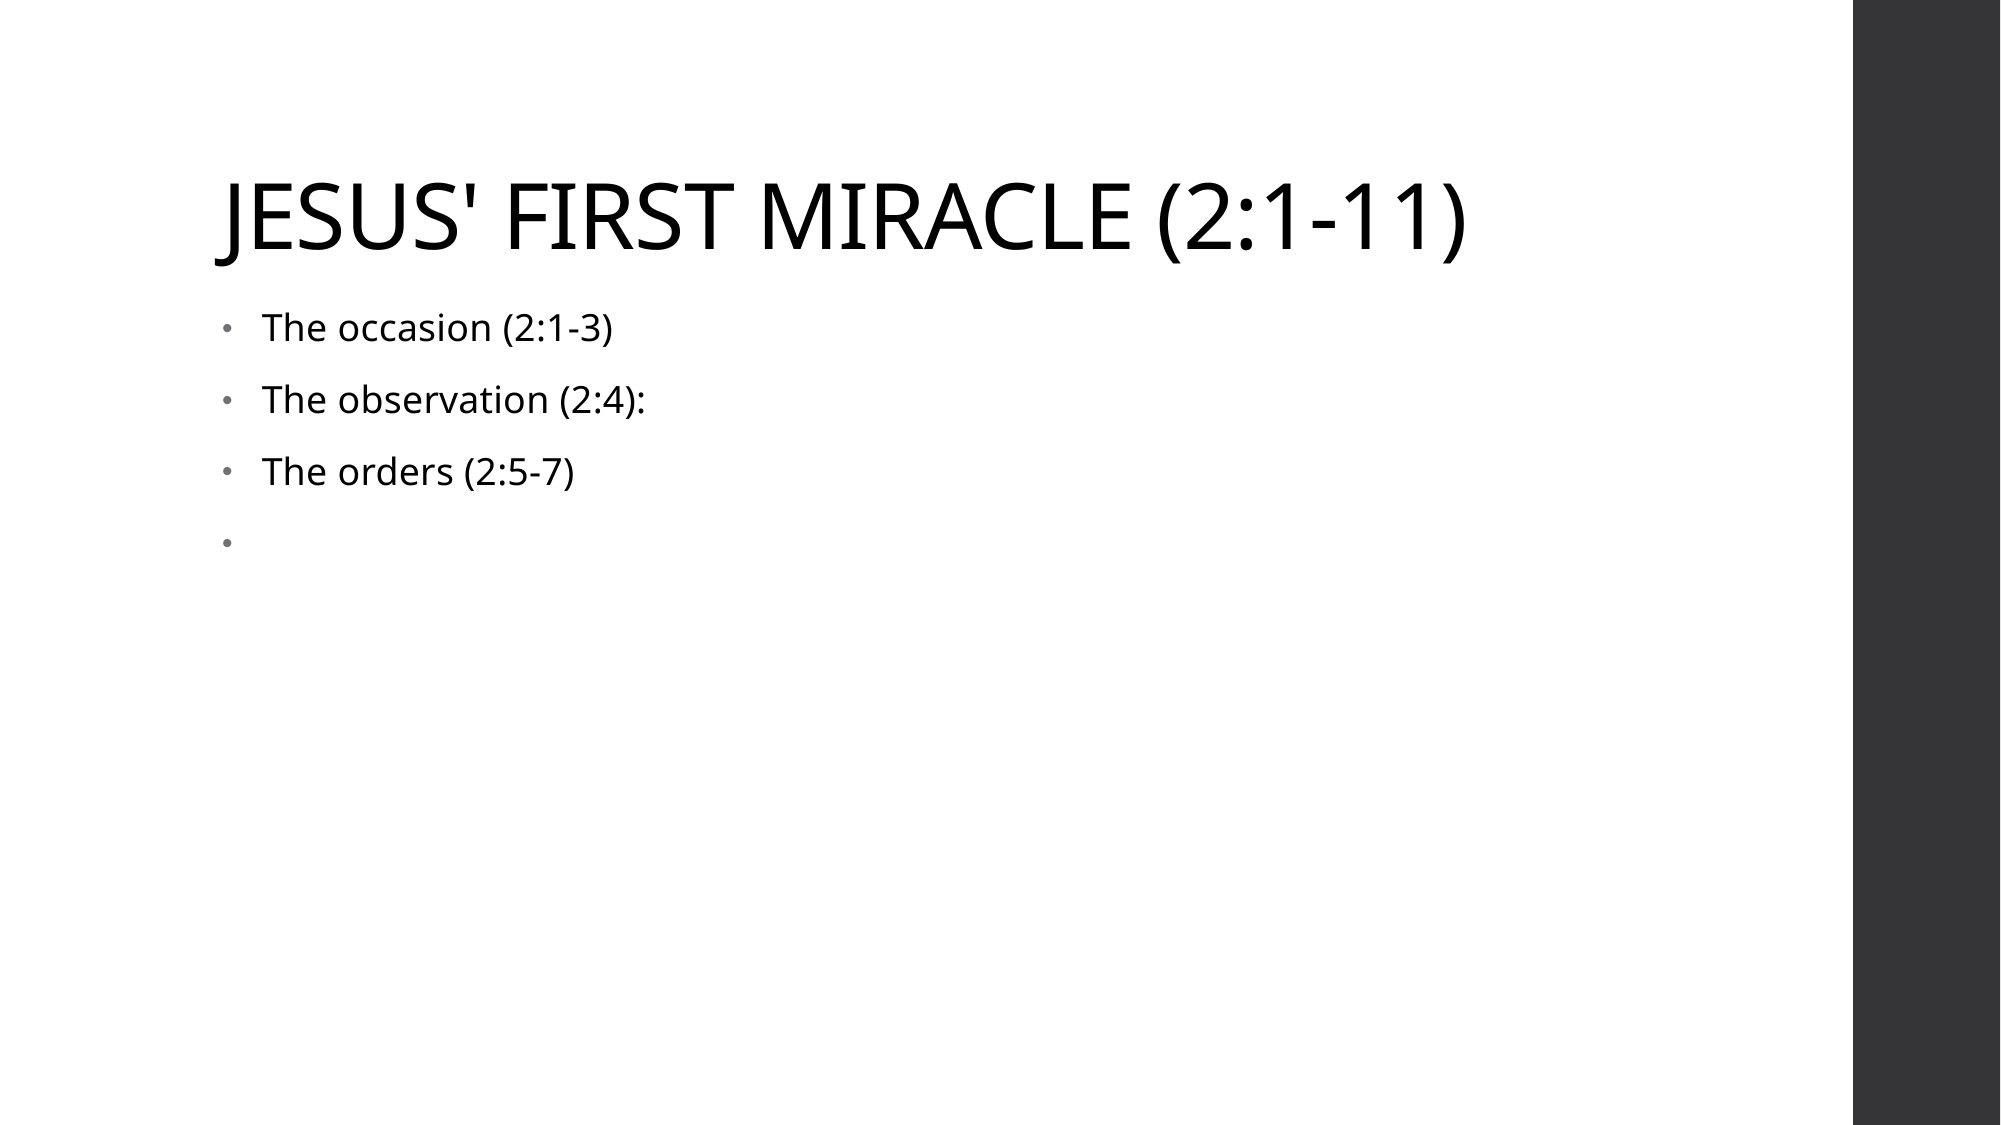

# JESUS' FIRST MIRACLE (2:1-11)
 The occasion (2:1-3)
 The observation (2:4):
 The orders (2:5-7)